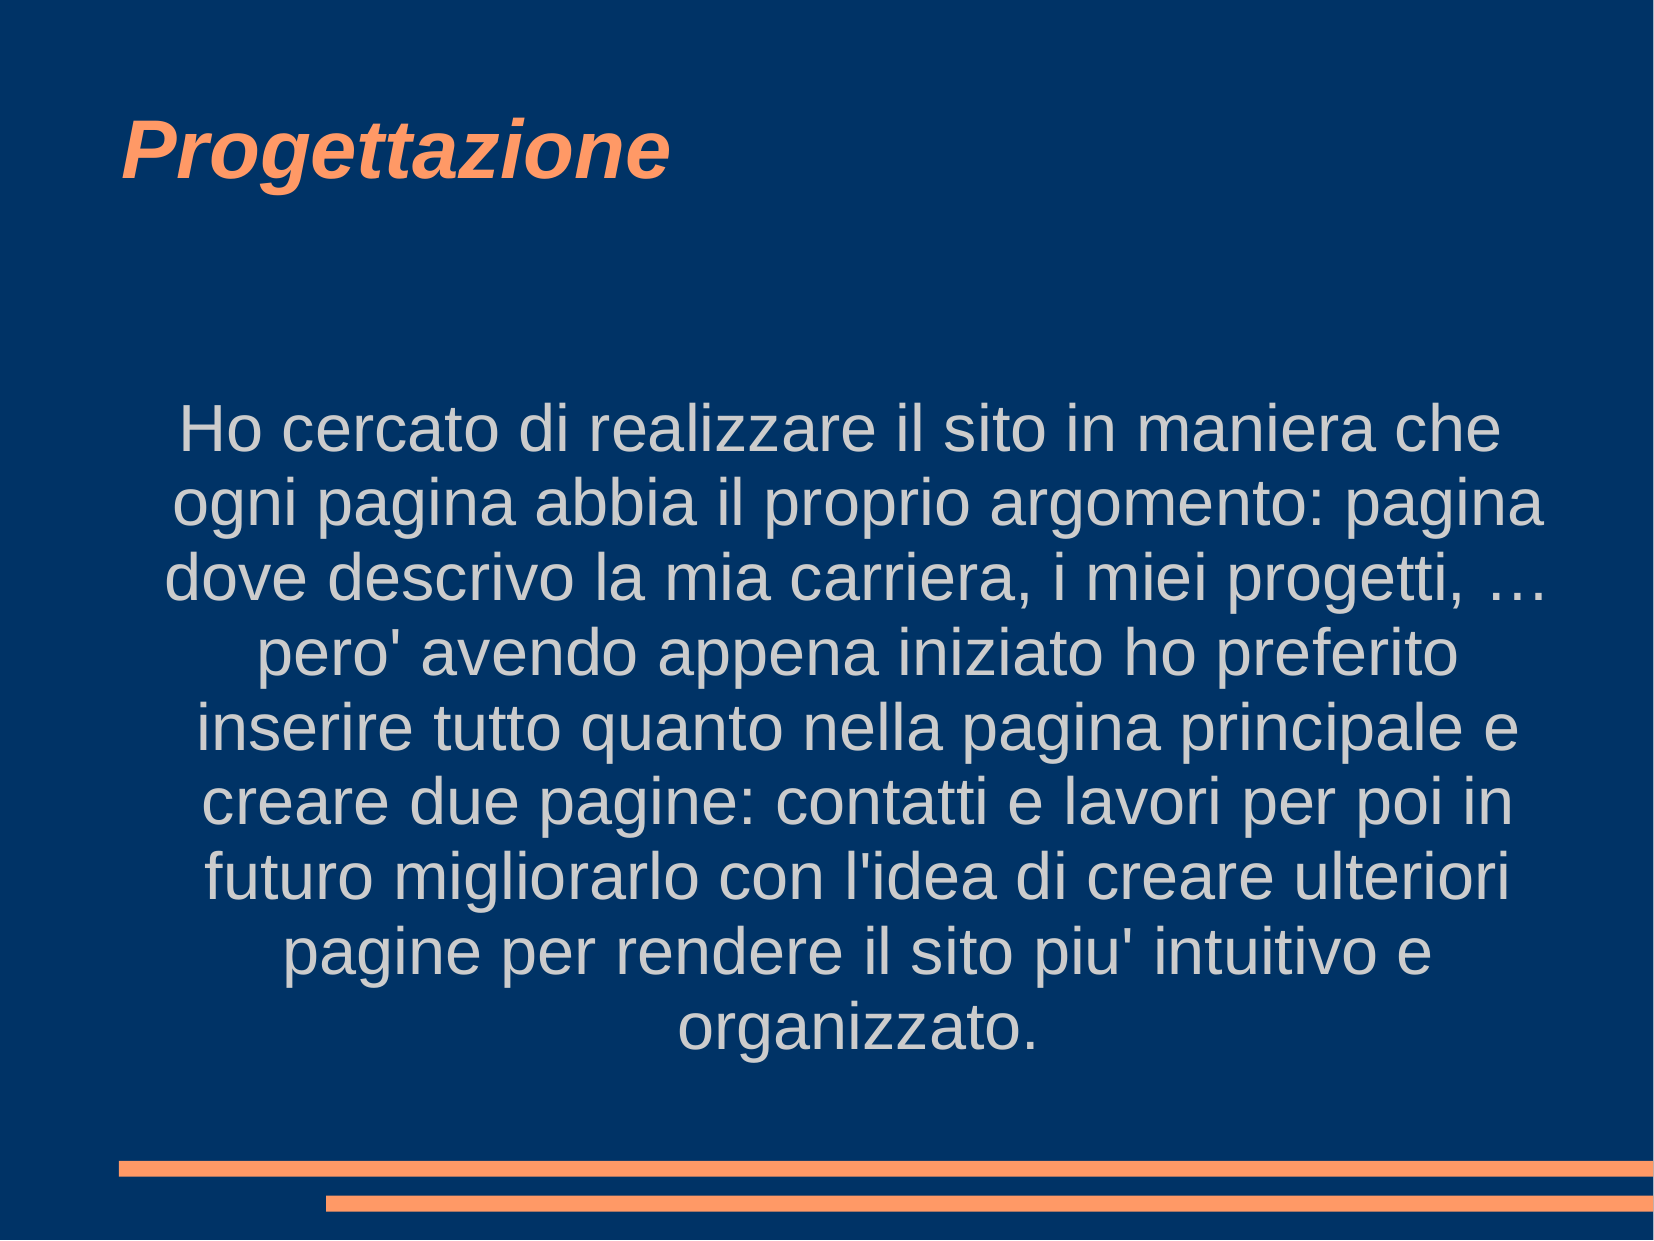

# Progettazione
Ho cercato di realizzare il sito in maniera che ogni pagina abbia il proprio argomento: pagina dove descrivo la mia carriera, i miei progetti, … pero' avendo appena iniziato ho preferito inserire tutto quanto nella pagina principale e creare due pagine: contatti e lavori per poi in futuro migliorarlo con l'idea di creare ulteriori pagine per rendere il sito piu' intuitivo e organizzato.